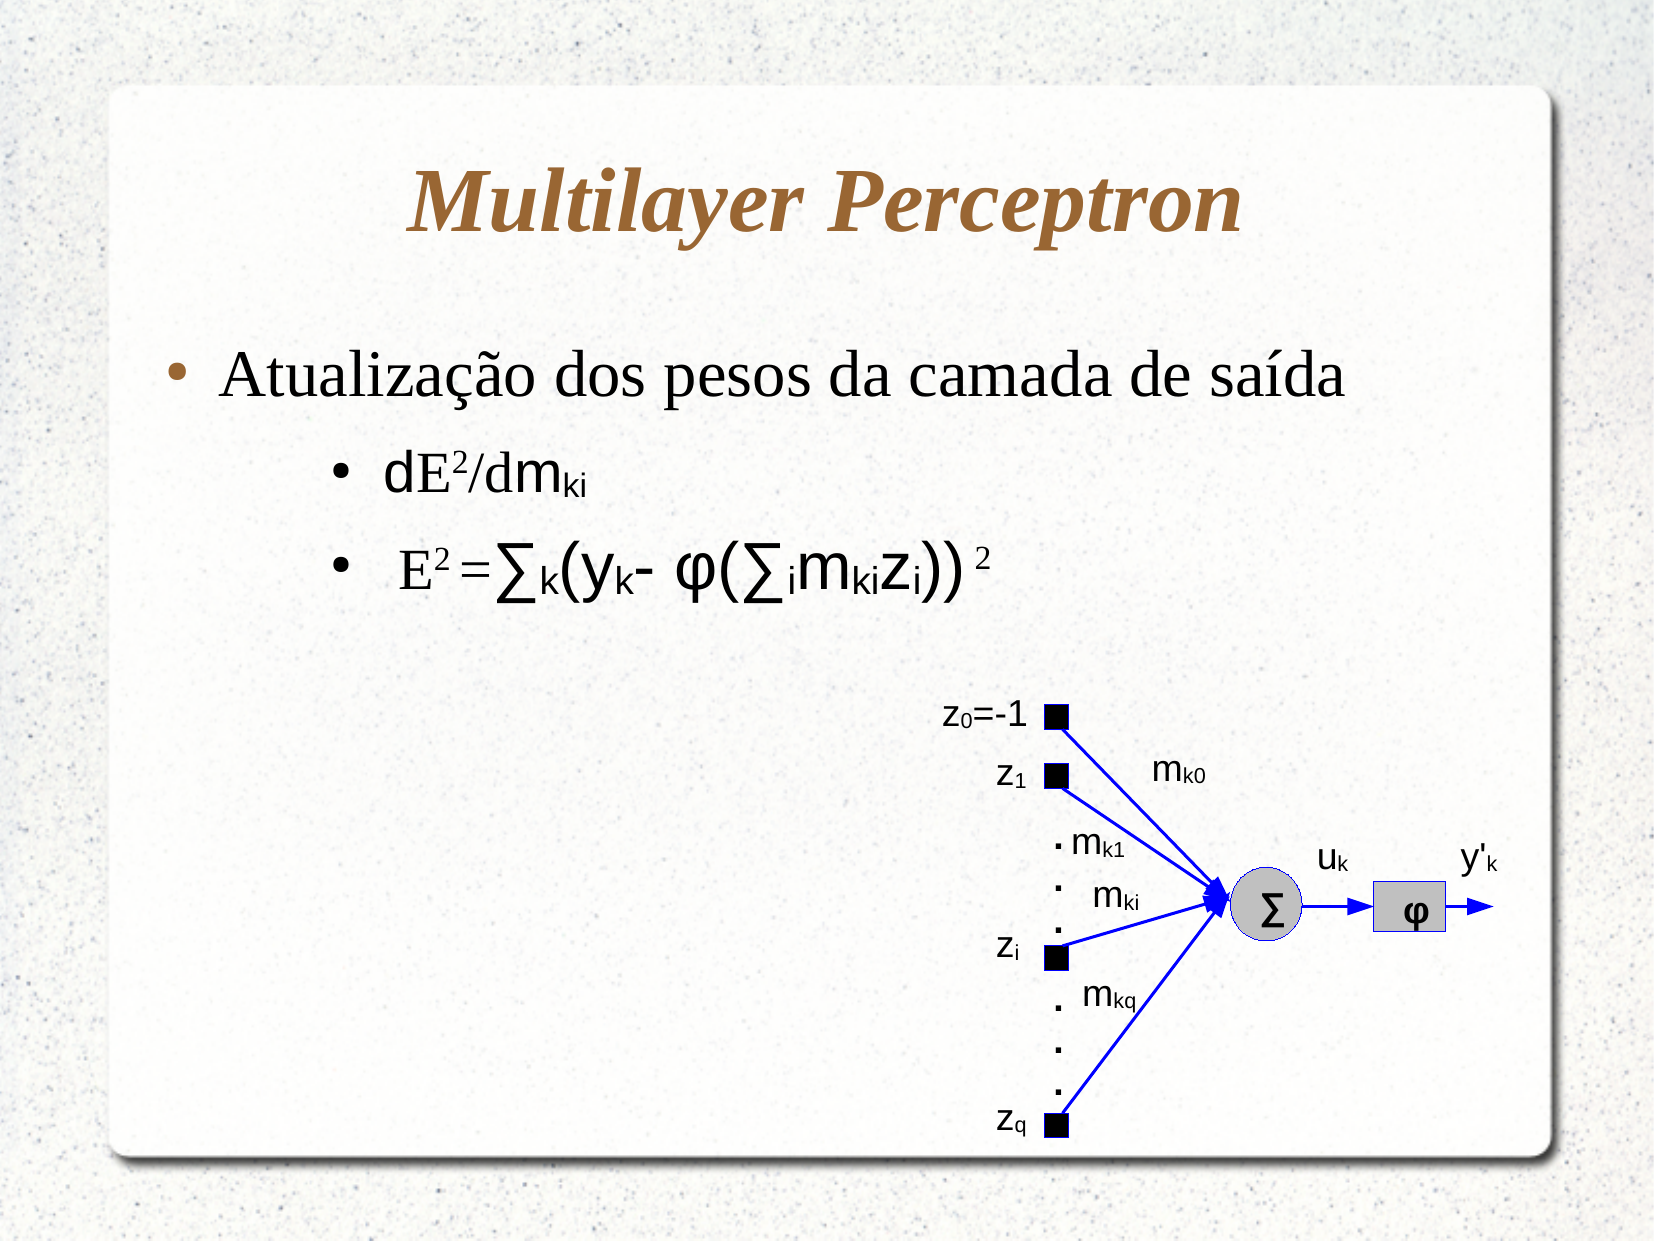

# Multilayer Perceptron
Atualização dos pesos da camada de saída
dE2/dmki
 E2 =∑k(yk- φ(∑imkizi)) 2
z0=-1
mk0
z1
.
.
.
mk1
uk
y'k
mki
∑
φ
zi
mkq
.
.
.
zq